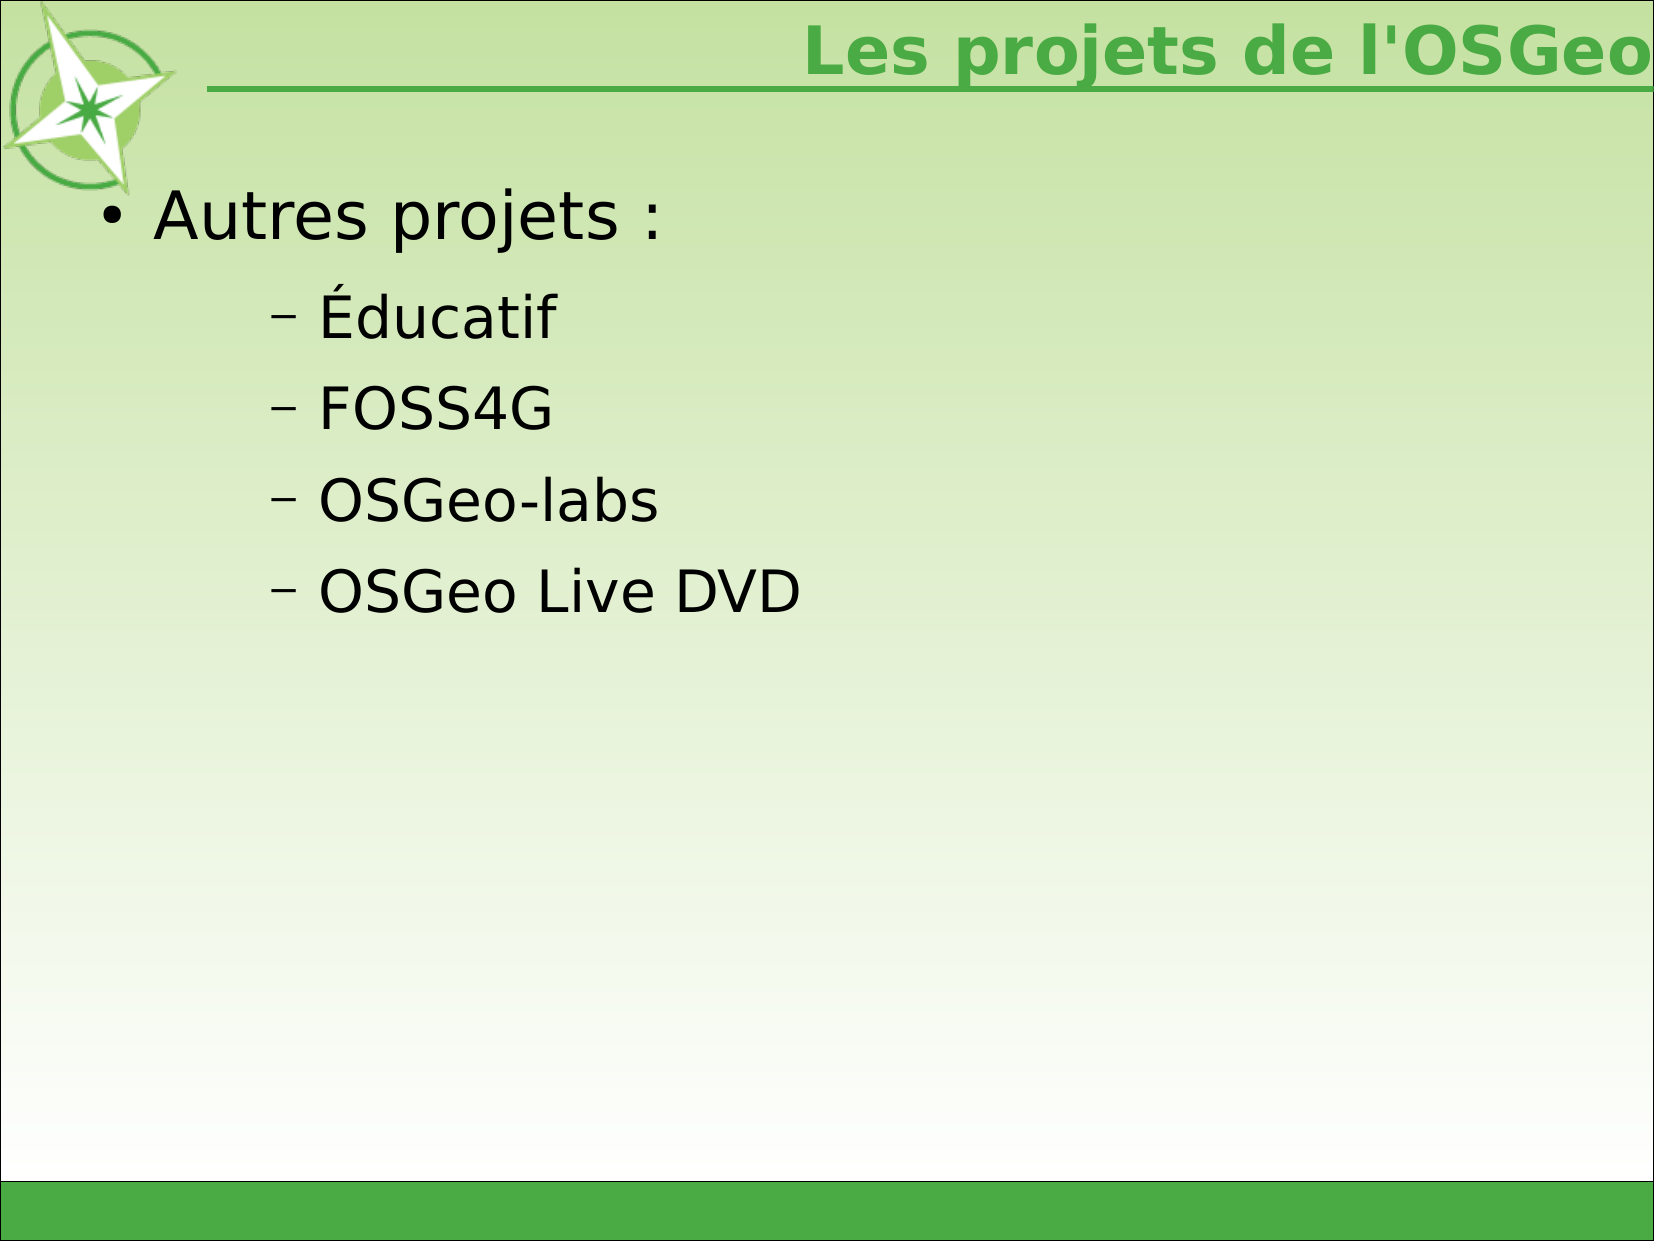

# Les projets de l'OSGeo
Autres projets :
Éducatif
FOSS4G
OSGeo-labs
OSGeo Live DVD